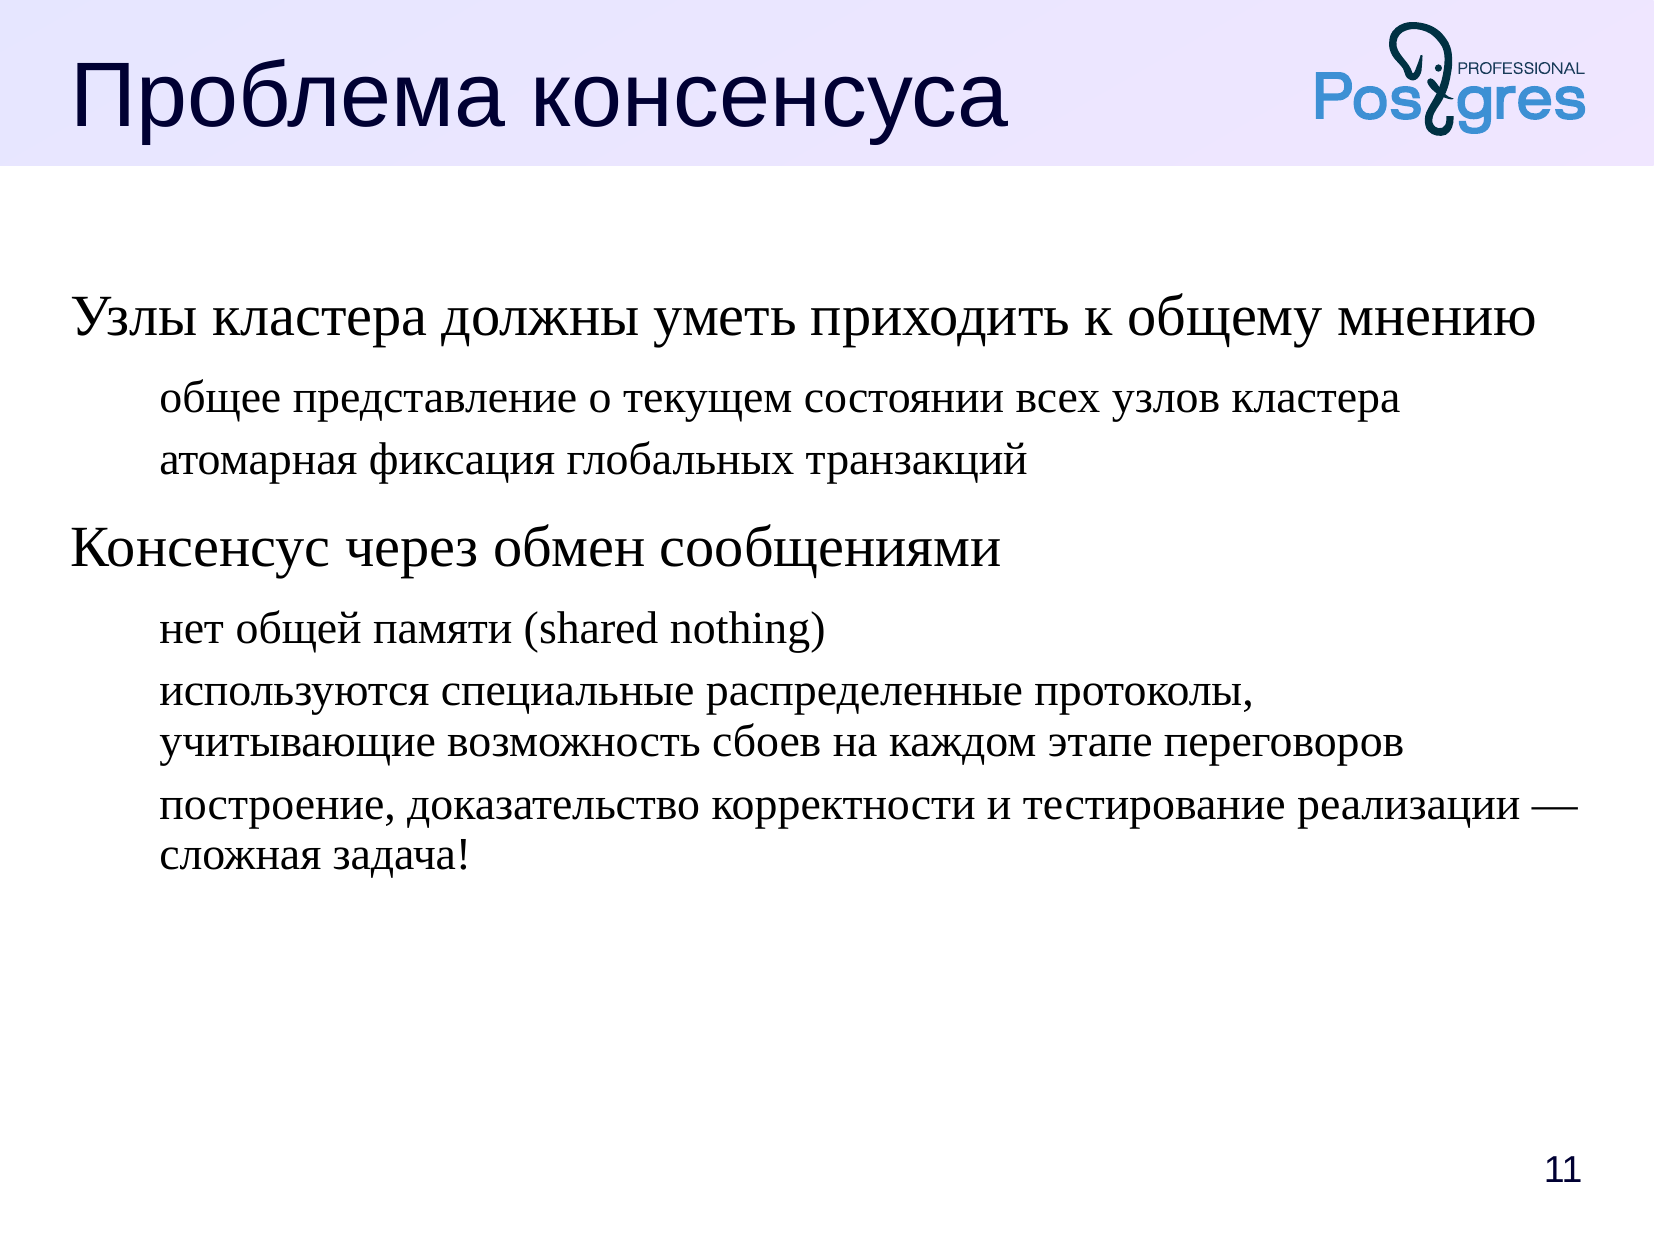

# Проблема консенсуса
Узлы кластера должны уметь приходить к общему мнению
общее представление о текущем состоянии всех узлов кластера
атомарная фиксация глобальных транзакций
Консенсус через обмен сообщениями
нет общей памяти (shared nothing)
используются специальные распределенные протоколы,
учитывающие возможность сбоев на каждом этапе переговоров
построение, доказательство корректности и тестирование реализации —
сложная задача!